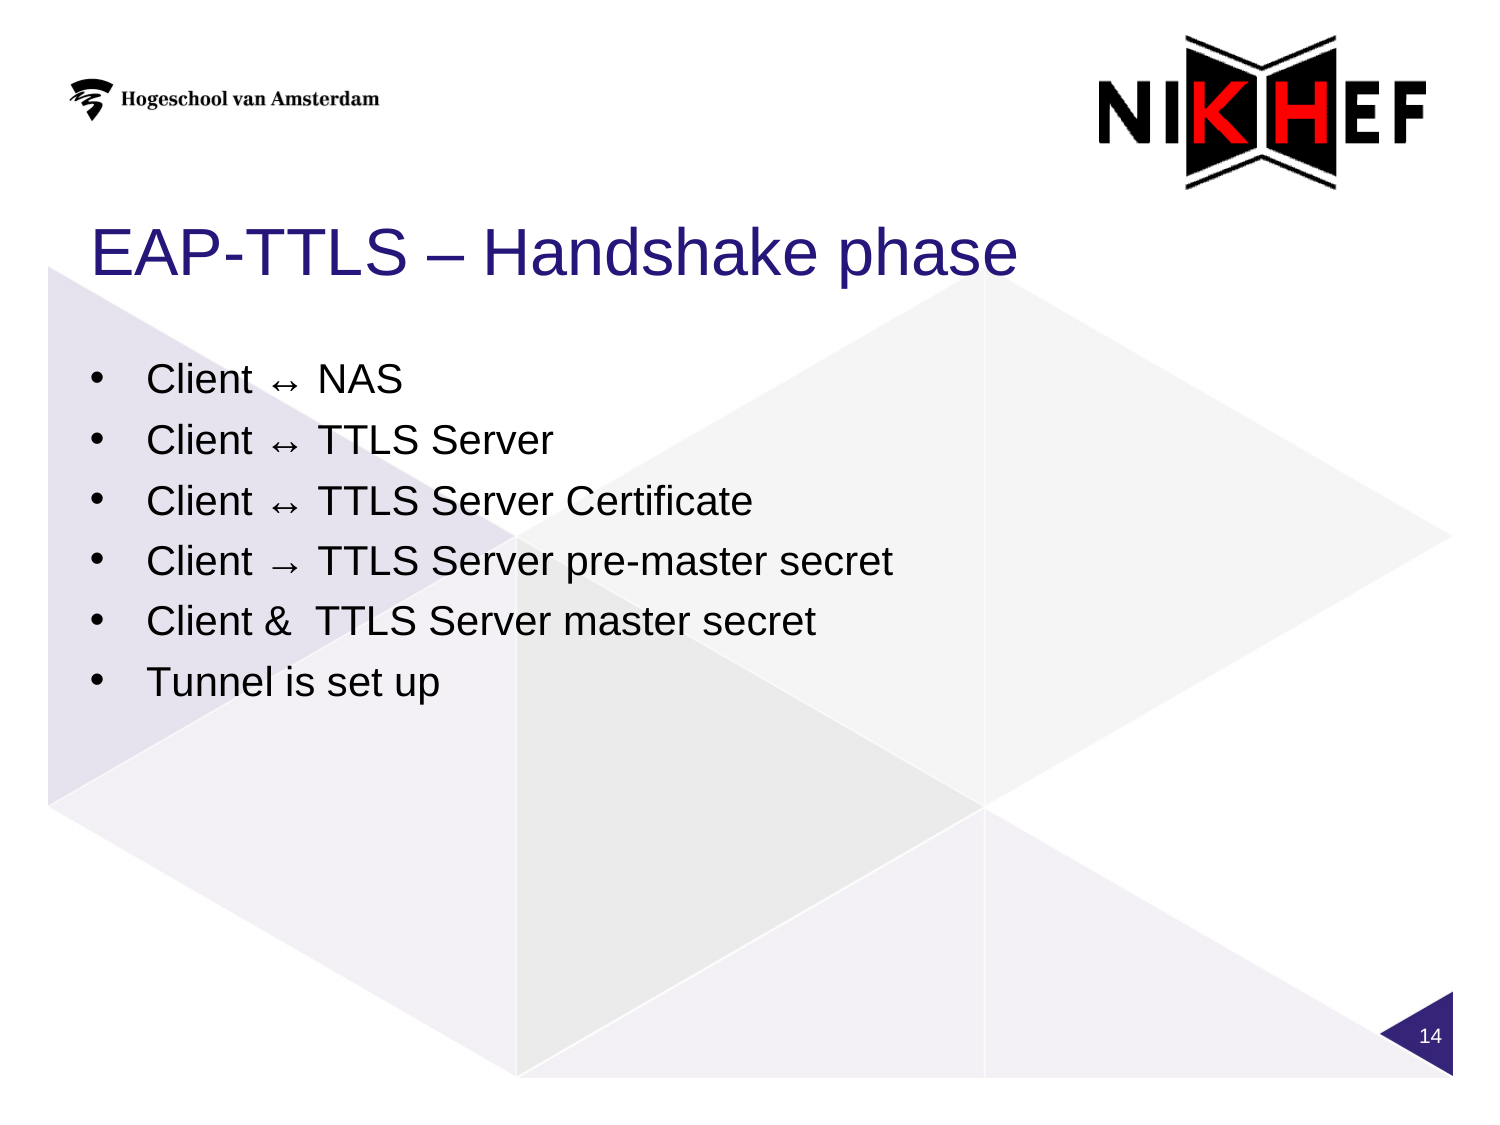

# EAP-TTLS – Handshake phase
Client ↔ NAS
Client ↔ TTLS Server
Client ↔ TTLS Server Certificate
Client → TTLS Server pre-master secret
Client & TTLS Server master secret
Tunnel is set up